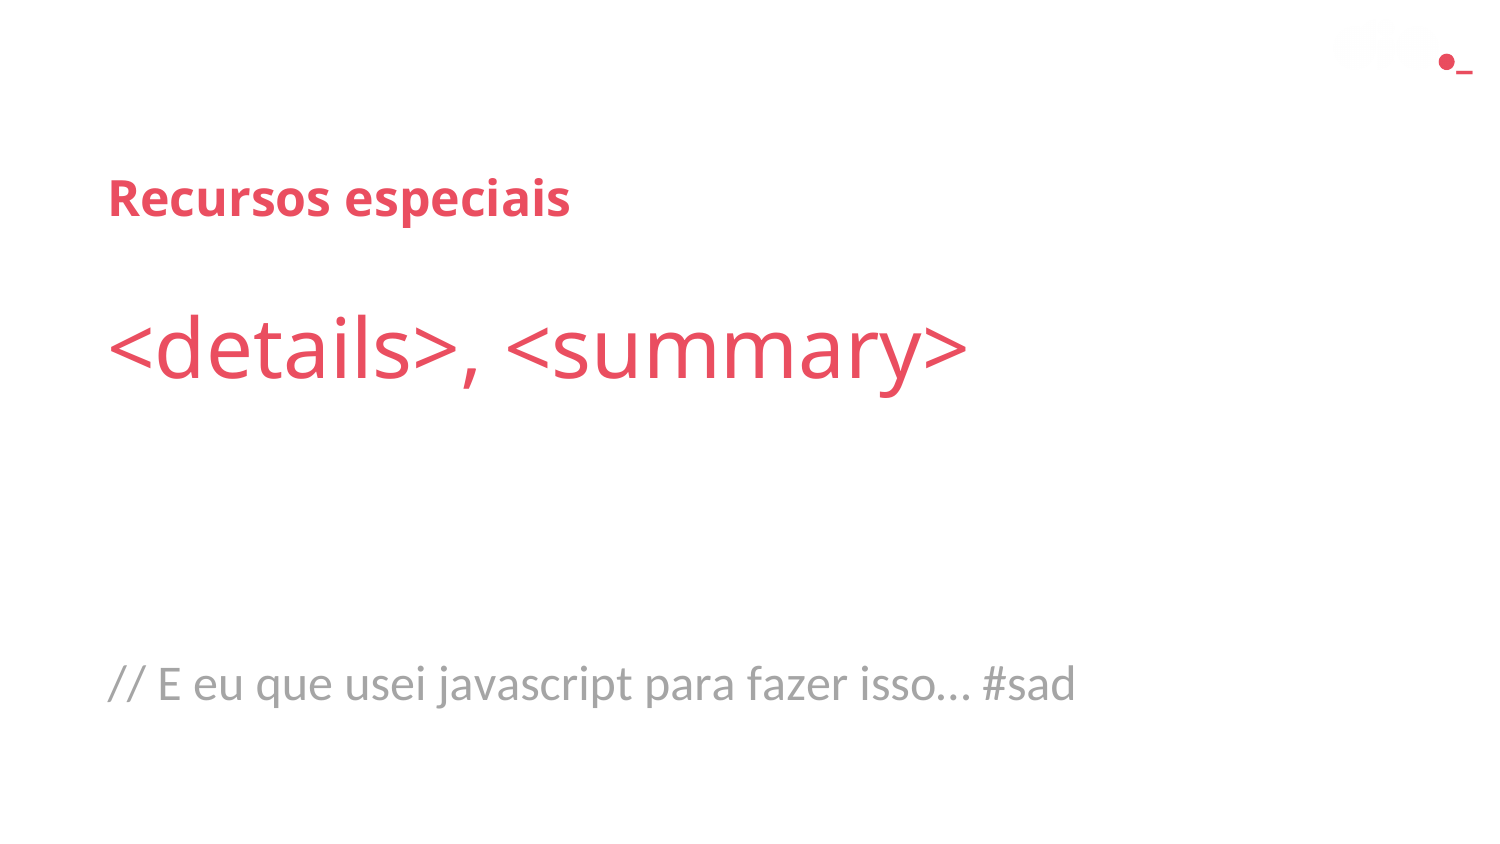

Recursos especiais
<details>, <summary>
// E eu que usei javascript para fazer isso… #sad